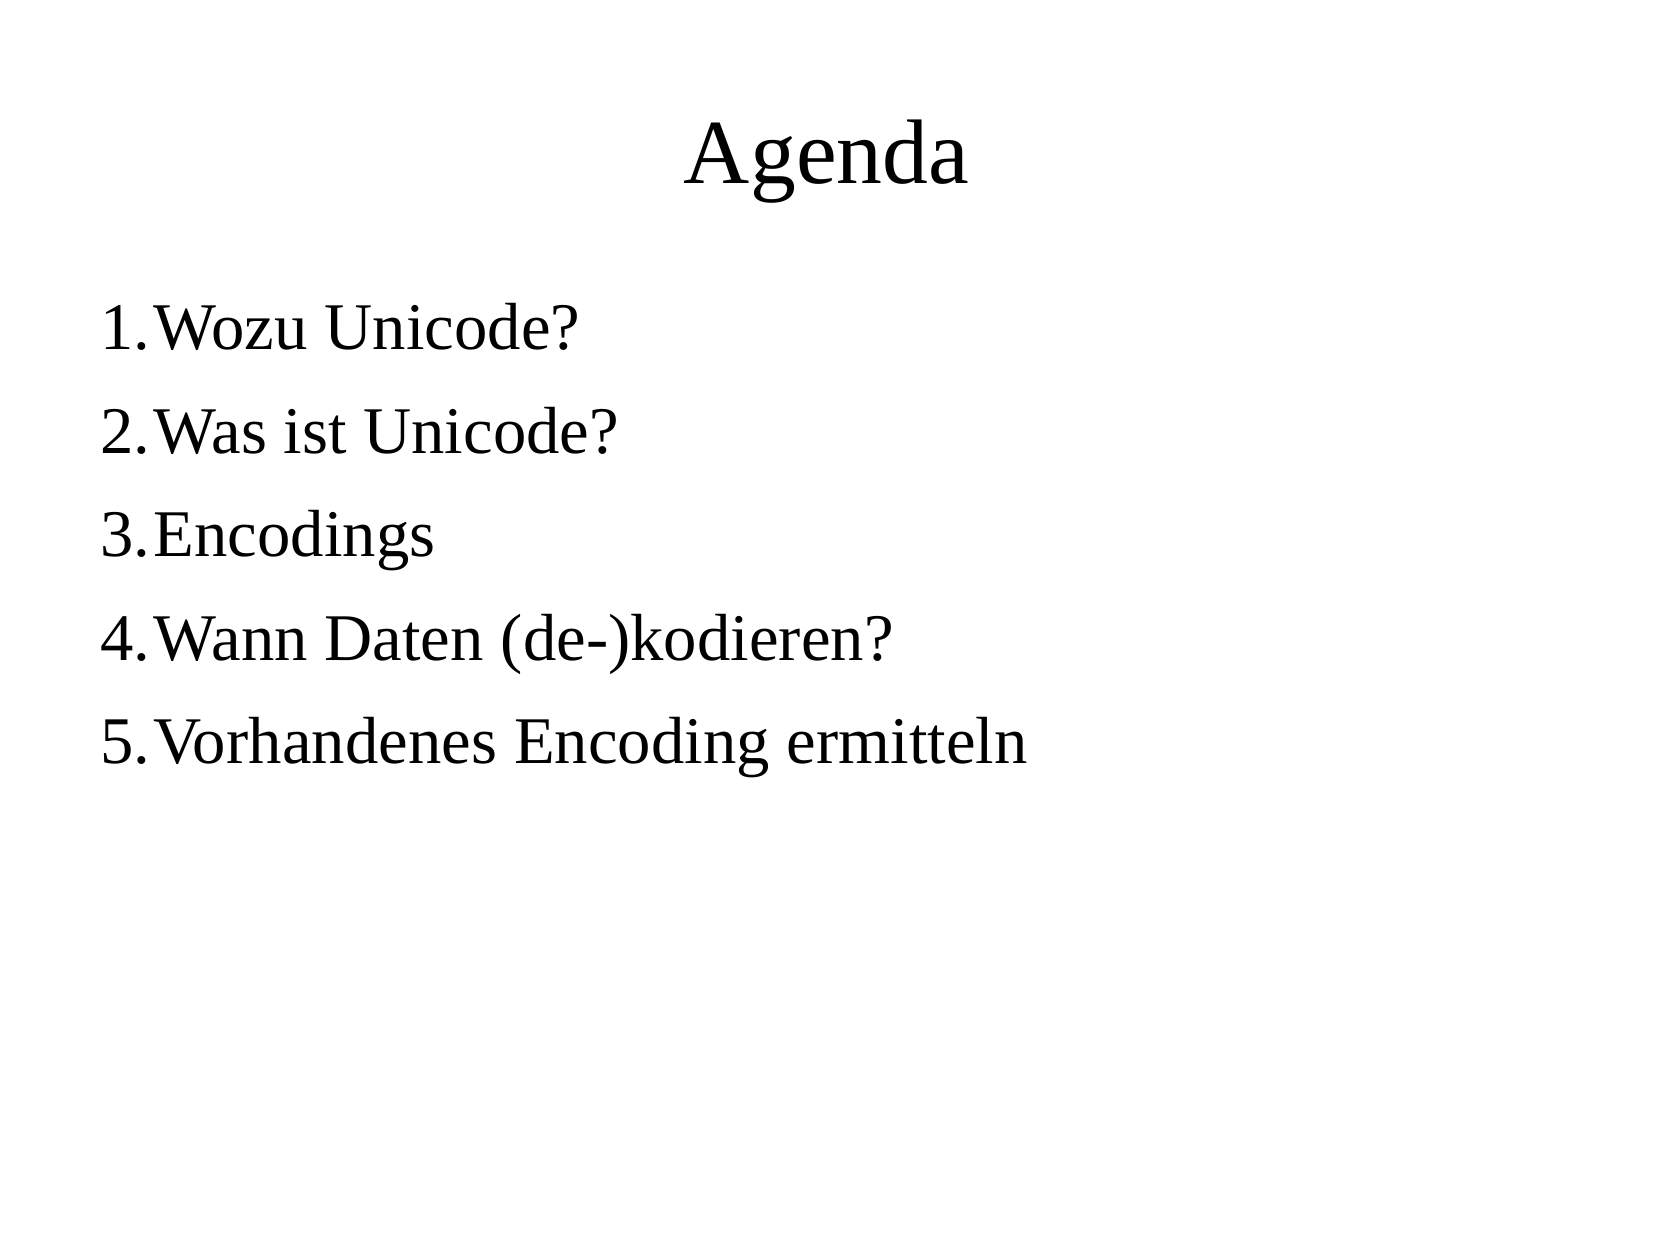

# Agenda
Wozu Unicode?
Was ist Unicode?
Encodings
Wann Daten (de-)kodieren?
Vorhandenes Encoding ermitteln